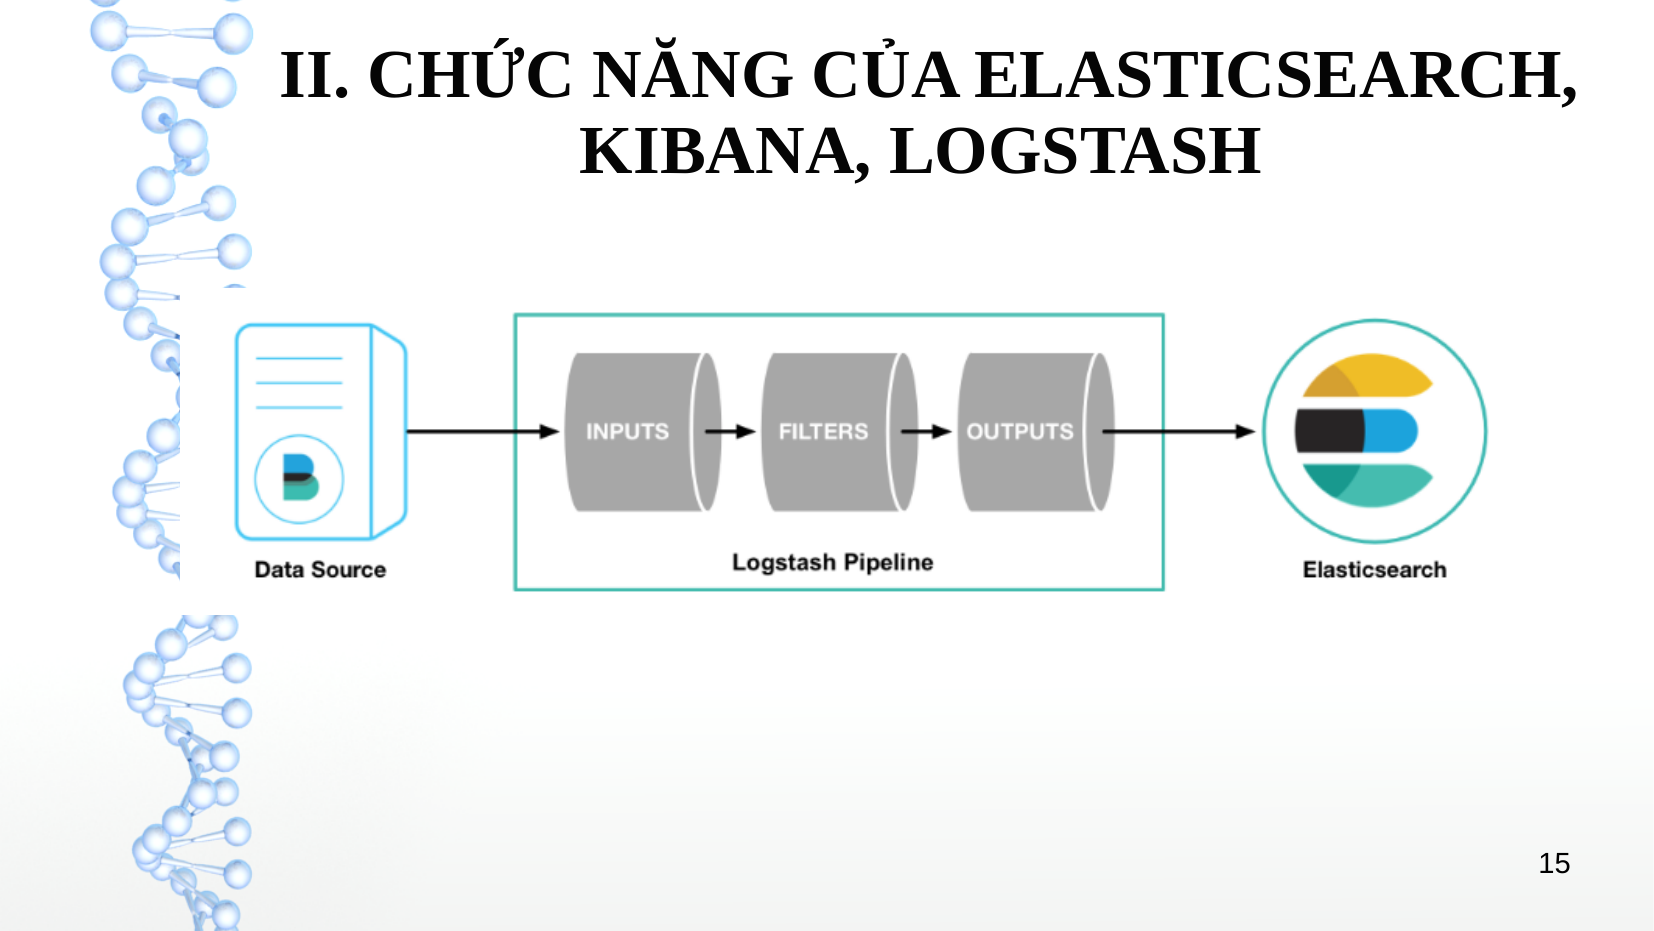

# II. CHỨC NĂNG CỦA ELASTICSEARCH, KIBANA, LOGSTASH
15